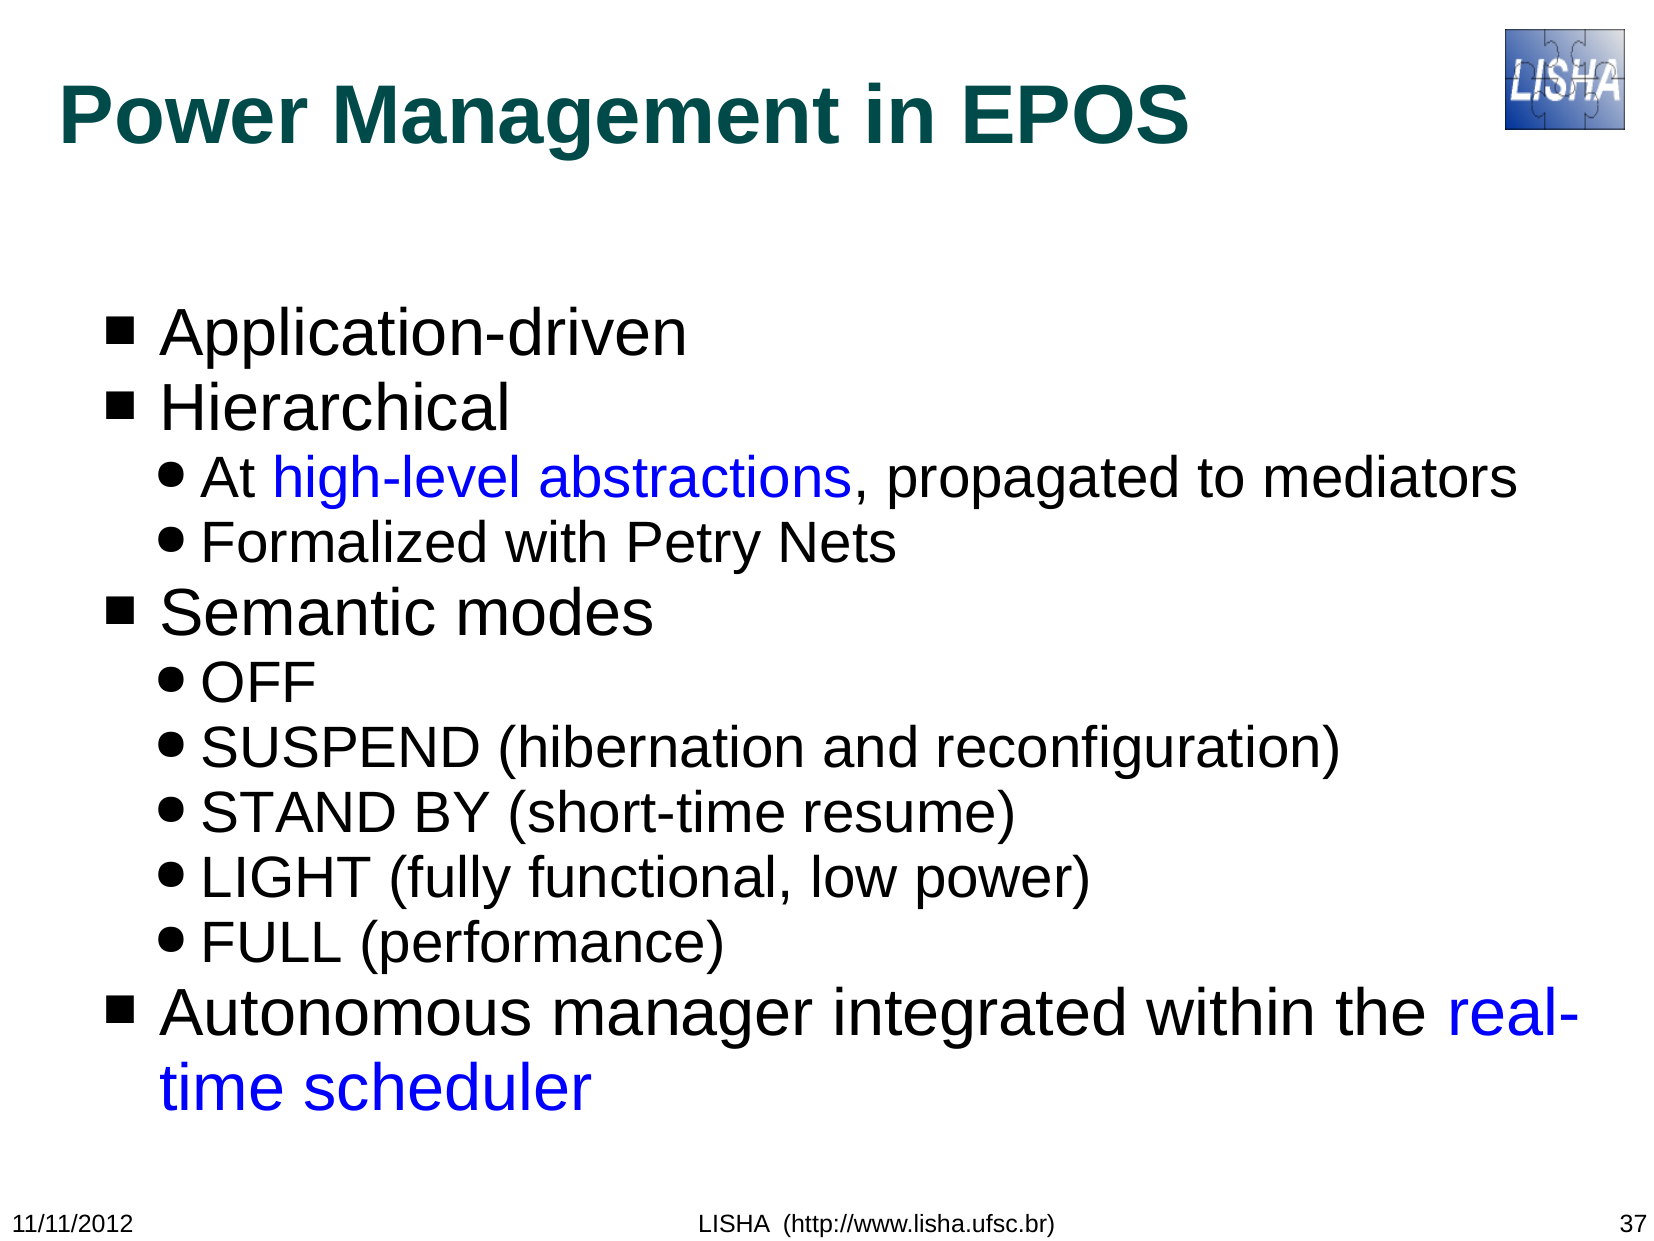

# Power Management in EPOS
Application-driven
Hierarchical
At high-level abstractions, propagated to mediators
Formalized with Petry Nets
Semantic modes
OFF
SUSPEND (hibernation and reconfiguration)
STAND BY (short-time resume)
LIGHT (fully functional, low power)
FULL (performance)
Autonomous manager integrated within the real-time scheduler